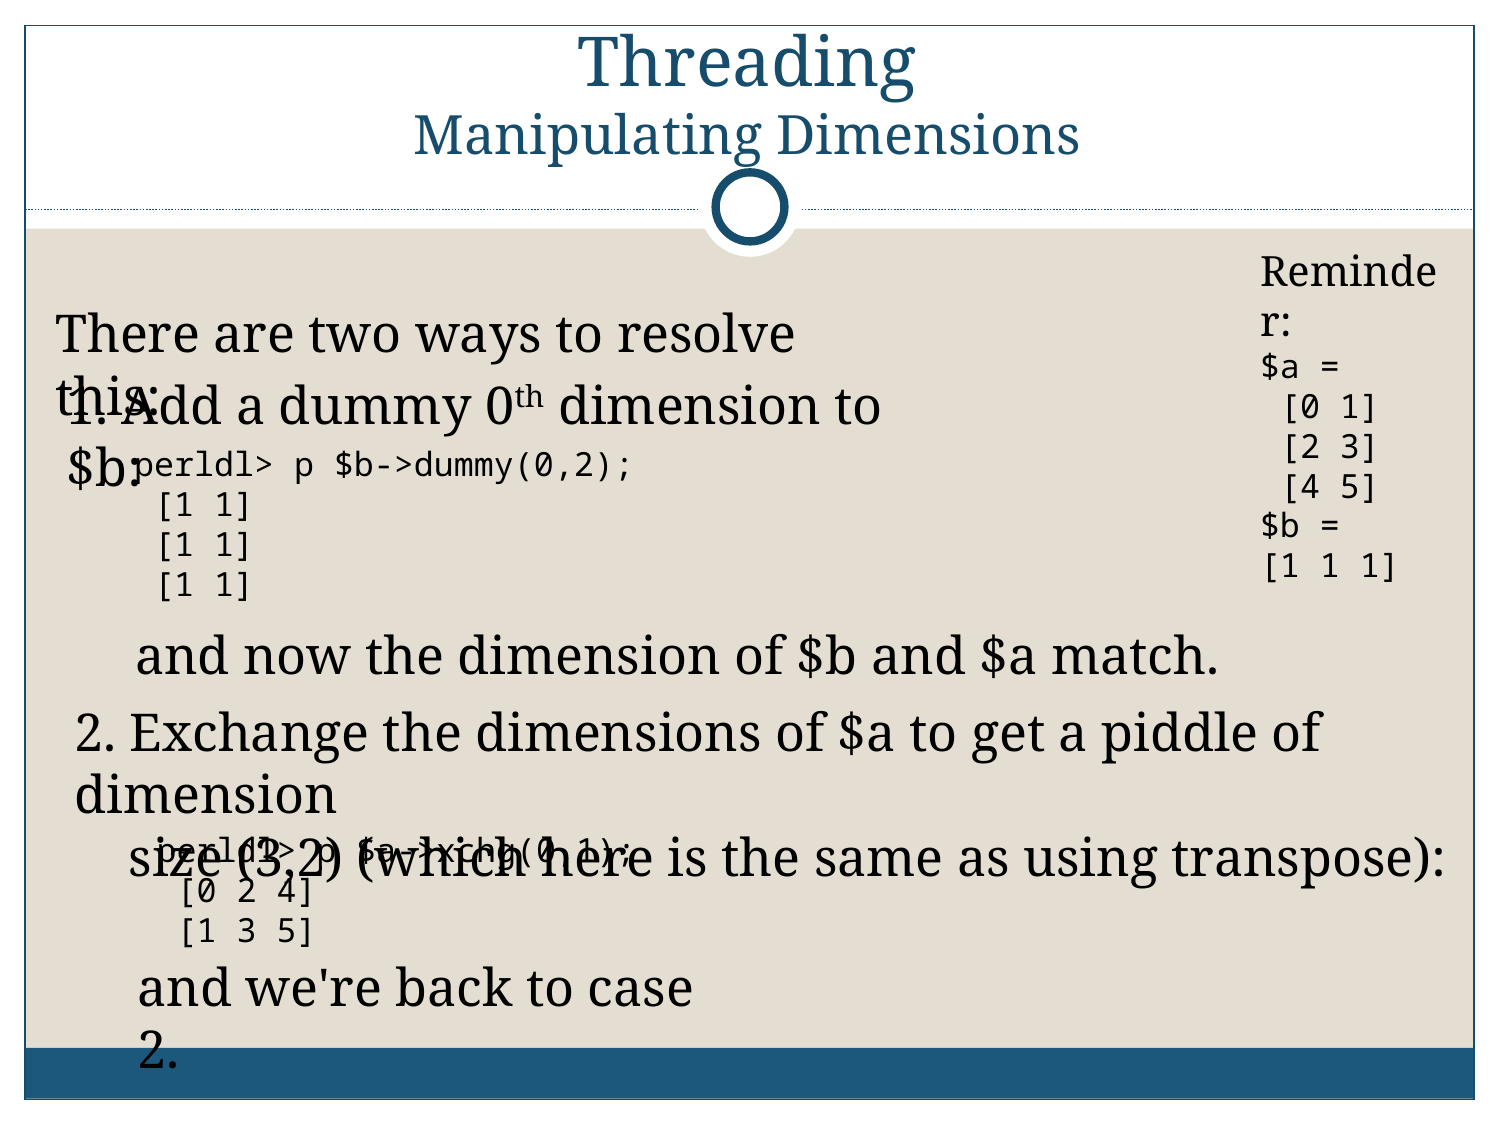

# Threading Manipulating Dimensions
Reminder:
$a =
 [0 1]
 [2 3]
 [4 5]
$b =
[1 1 1]
There are two ways to resolve this:
1. Add a dummy 0th dimension to $b:
perldl> p $b->dummy(0,2);
 [1 1]
 [1 1]
 [1 1]
and now the dimension of $b and $a match.
2. Exchange the dimensions of $a to get a piddle of dimension
 size (3,2) (which here is the same as using transpose):
perldl> p $a->xchg(0,1);
 [0 2 4]
 [1 3 5]
and we're back to case 2.